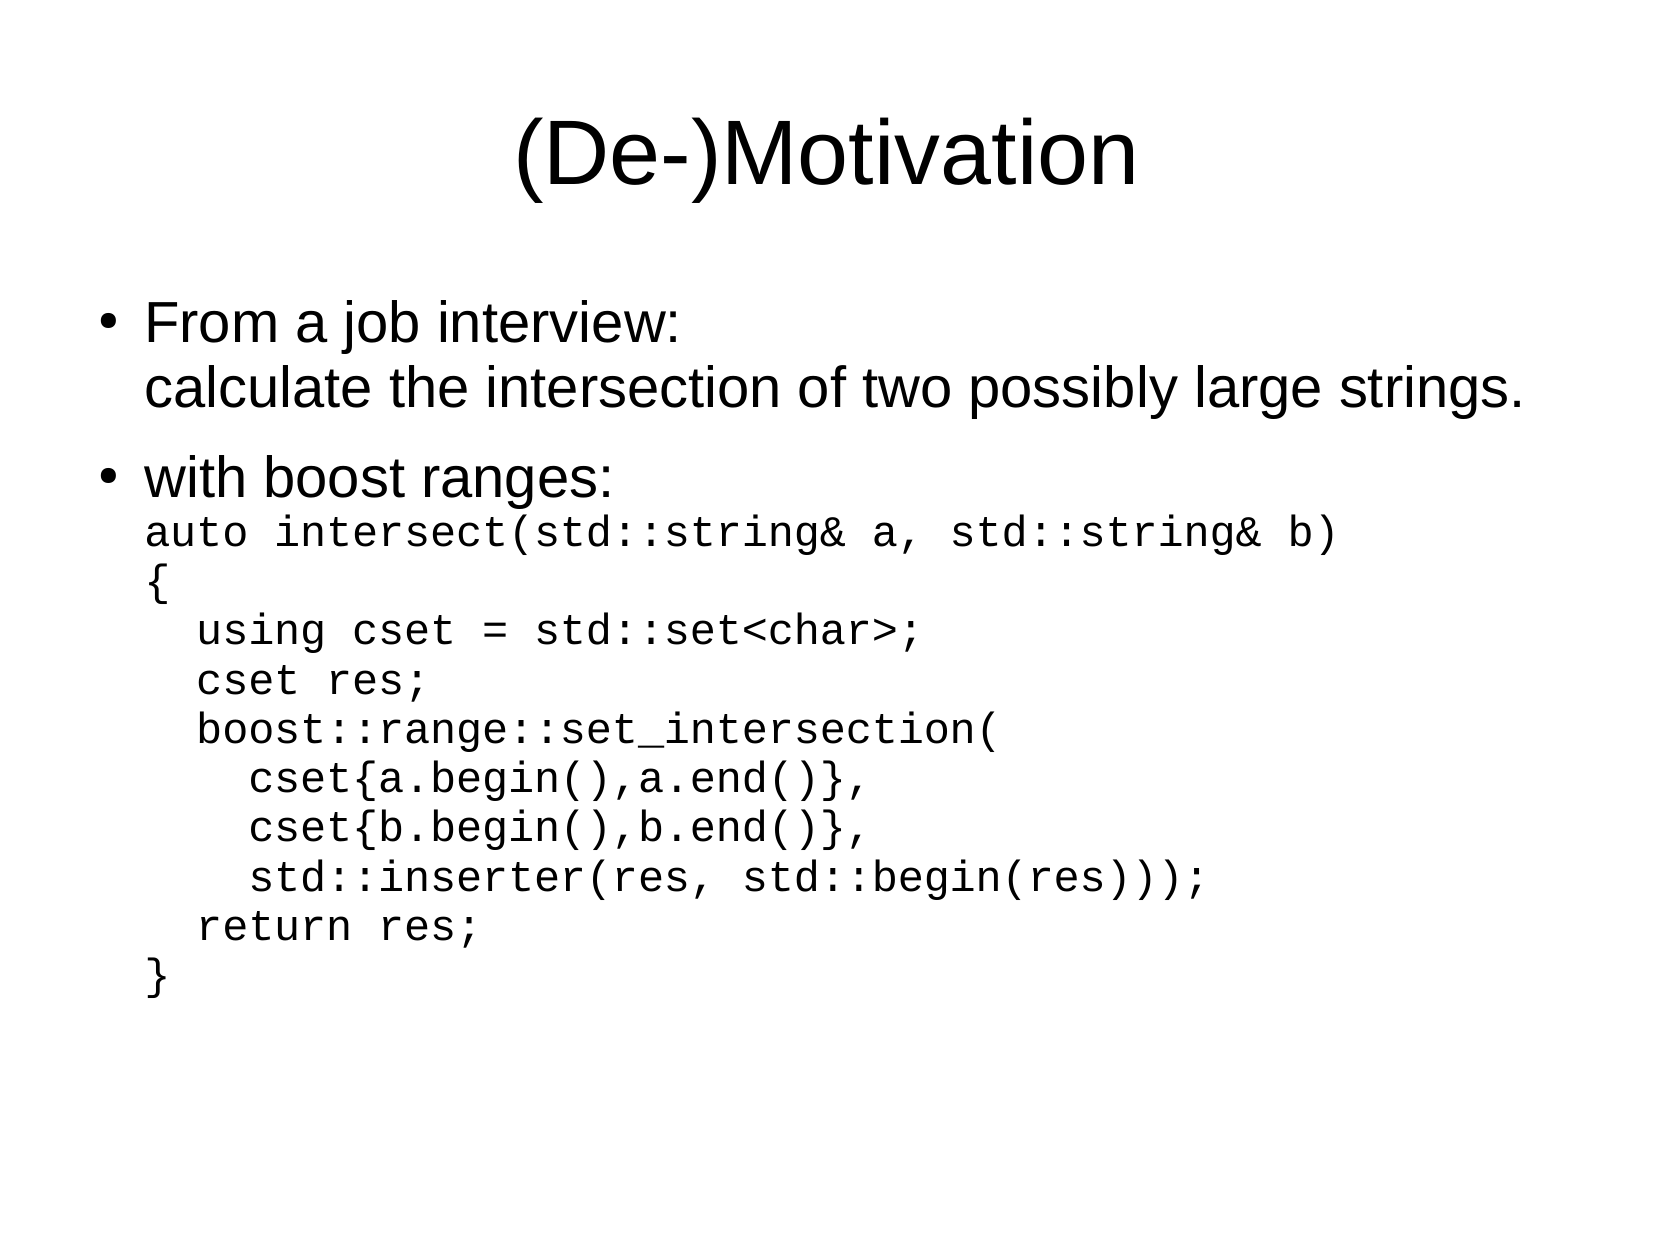

# (De-)Motivation
From a job interview:
calculate the intersection of two possibly large strings.
with boost ranges:
auto intersect(std::string& a, std::string& b)
{
 using cset = std::set<char>;
 cset res;
 boost::range::set_intersection(
 cset{a.begin(),a.end()},
 cset{b.begin(),b.end()},
 std::inserter(res, std::begin(res)));
 return res;
}